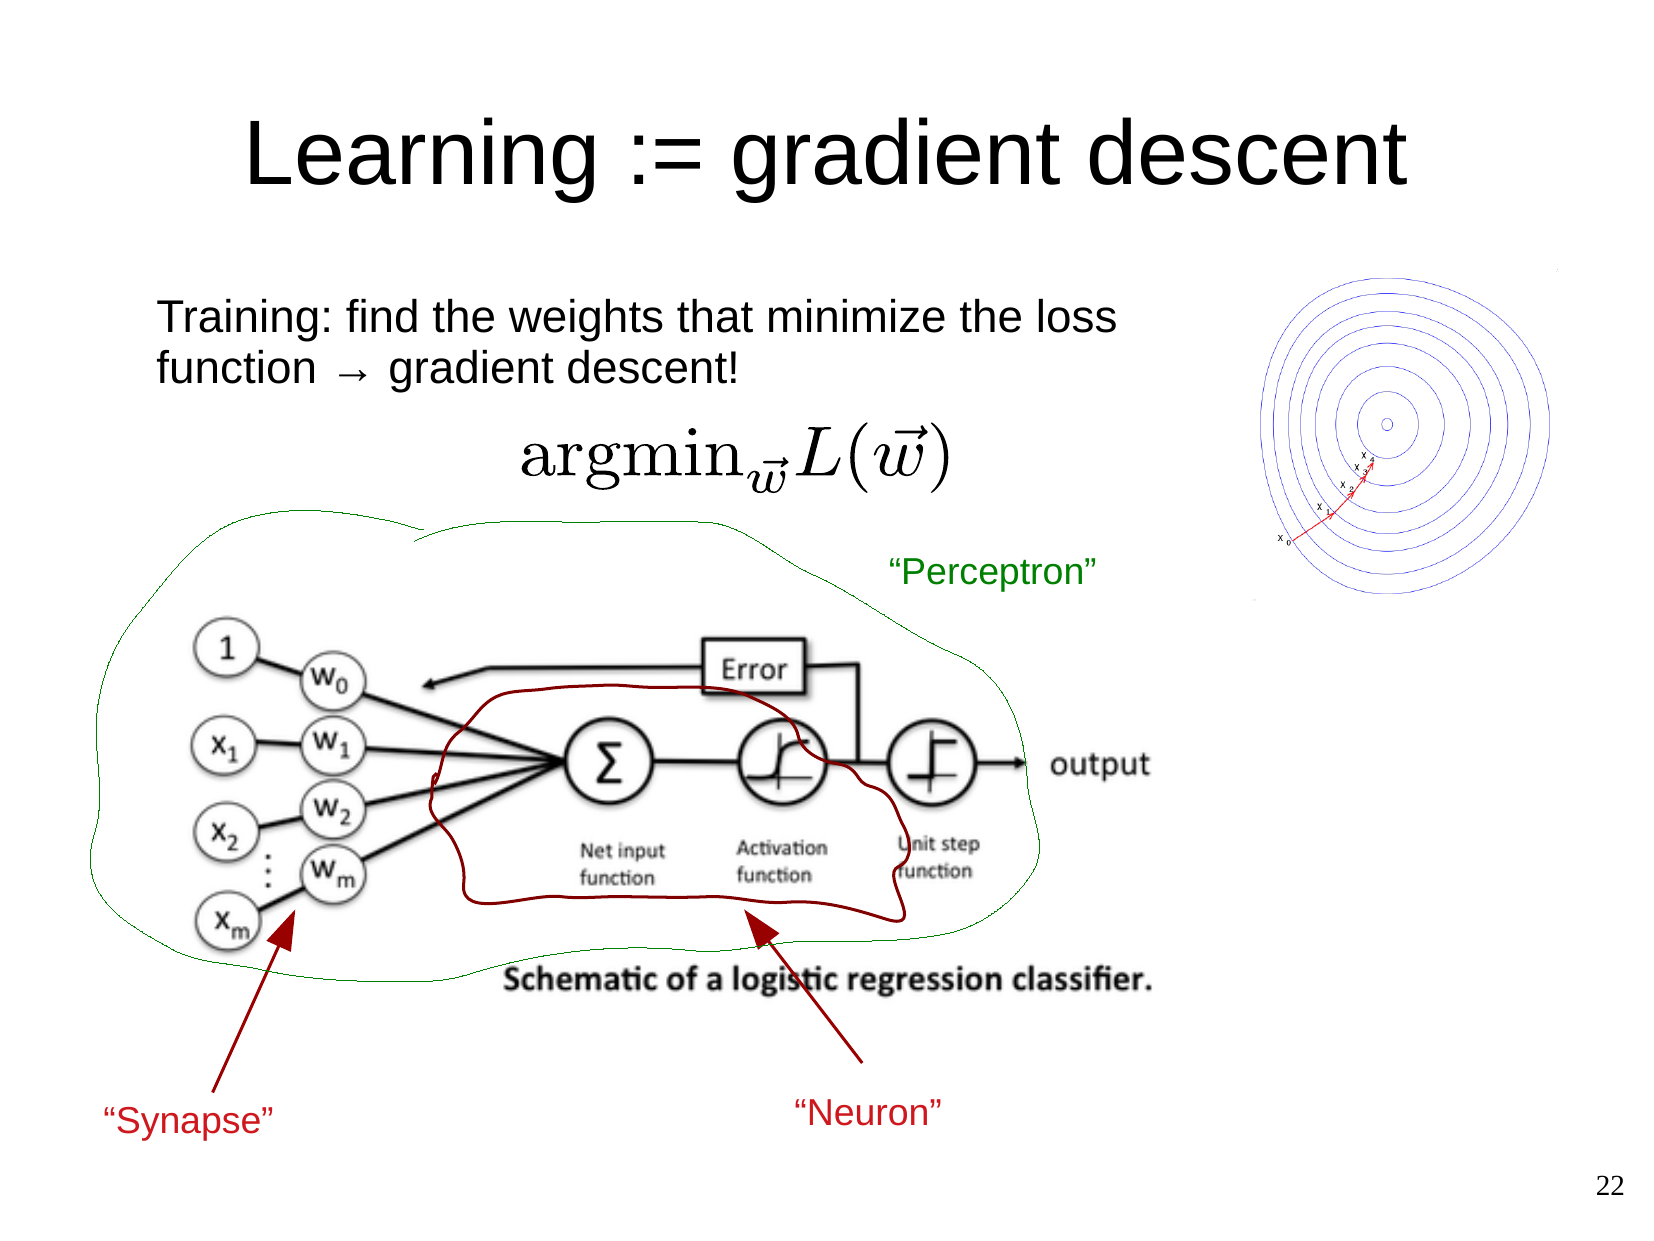

# Learning := gradient descent
Training: find the weights that minimize the loss function → gradient descent!
“Perceptron”
“Neuron”
“Synapse”
22